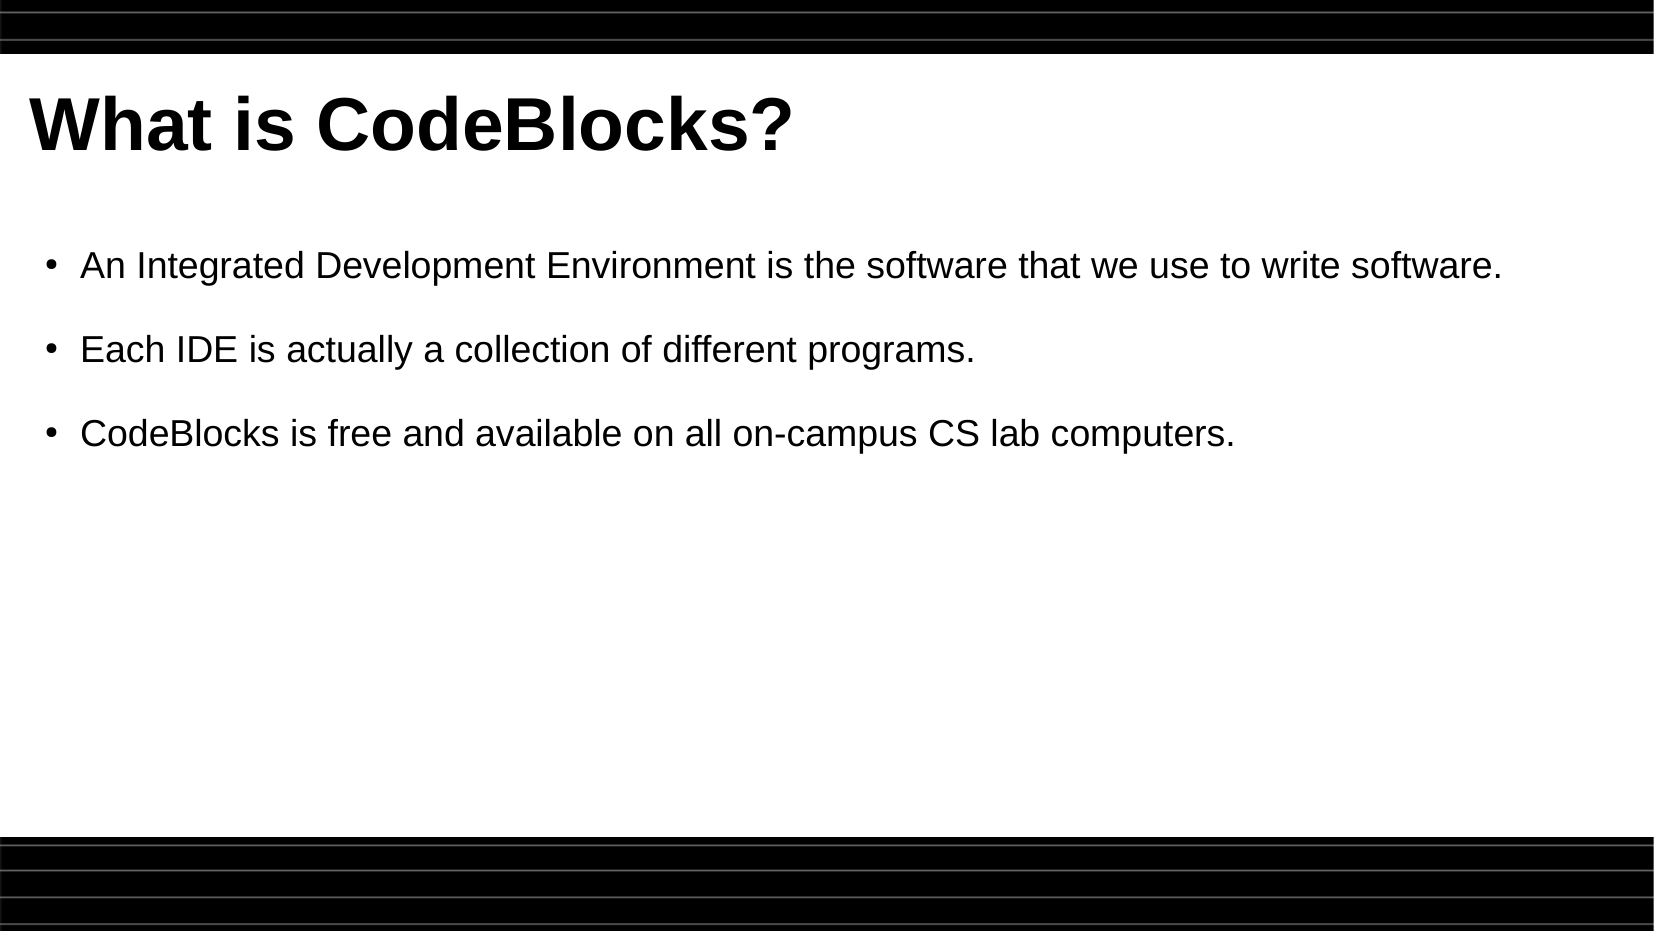

What is CodeBlocks?
An Integrated Development Environment is the software that we use to write software.
Each IDE is actually a collection of different programs.
CodeBlocks is free and available on all on-campus CS lab computers.